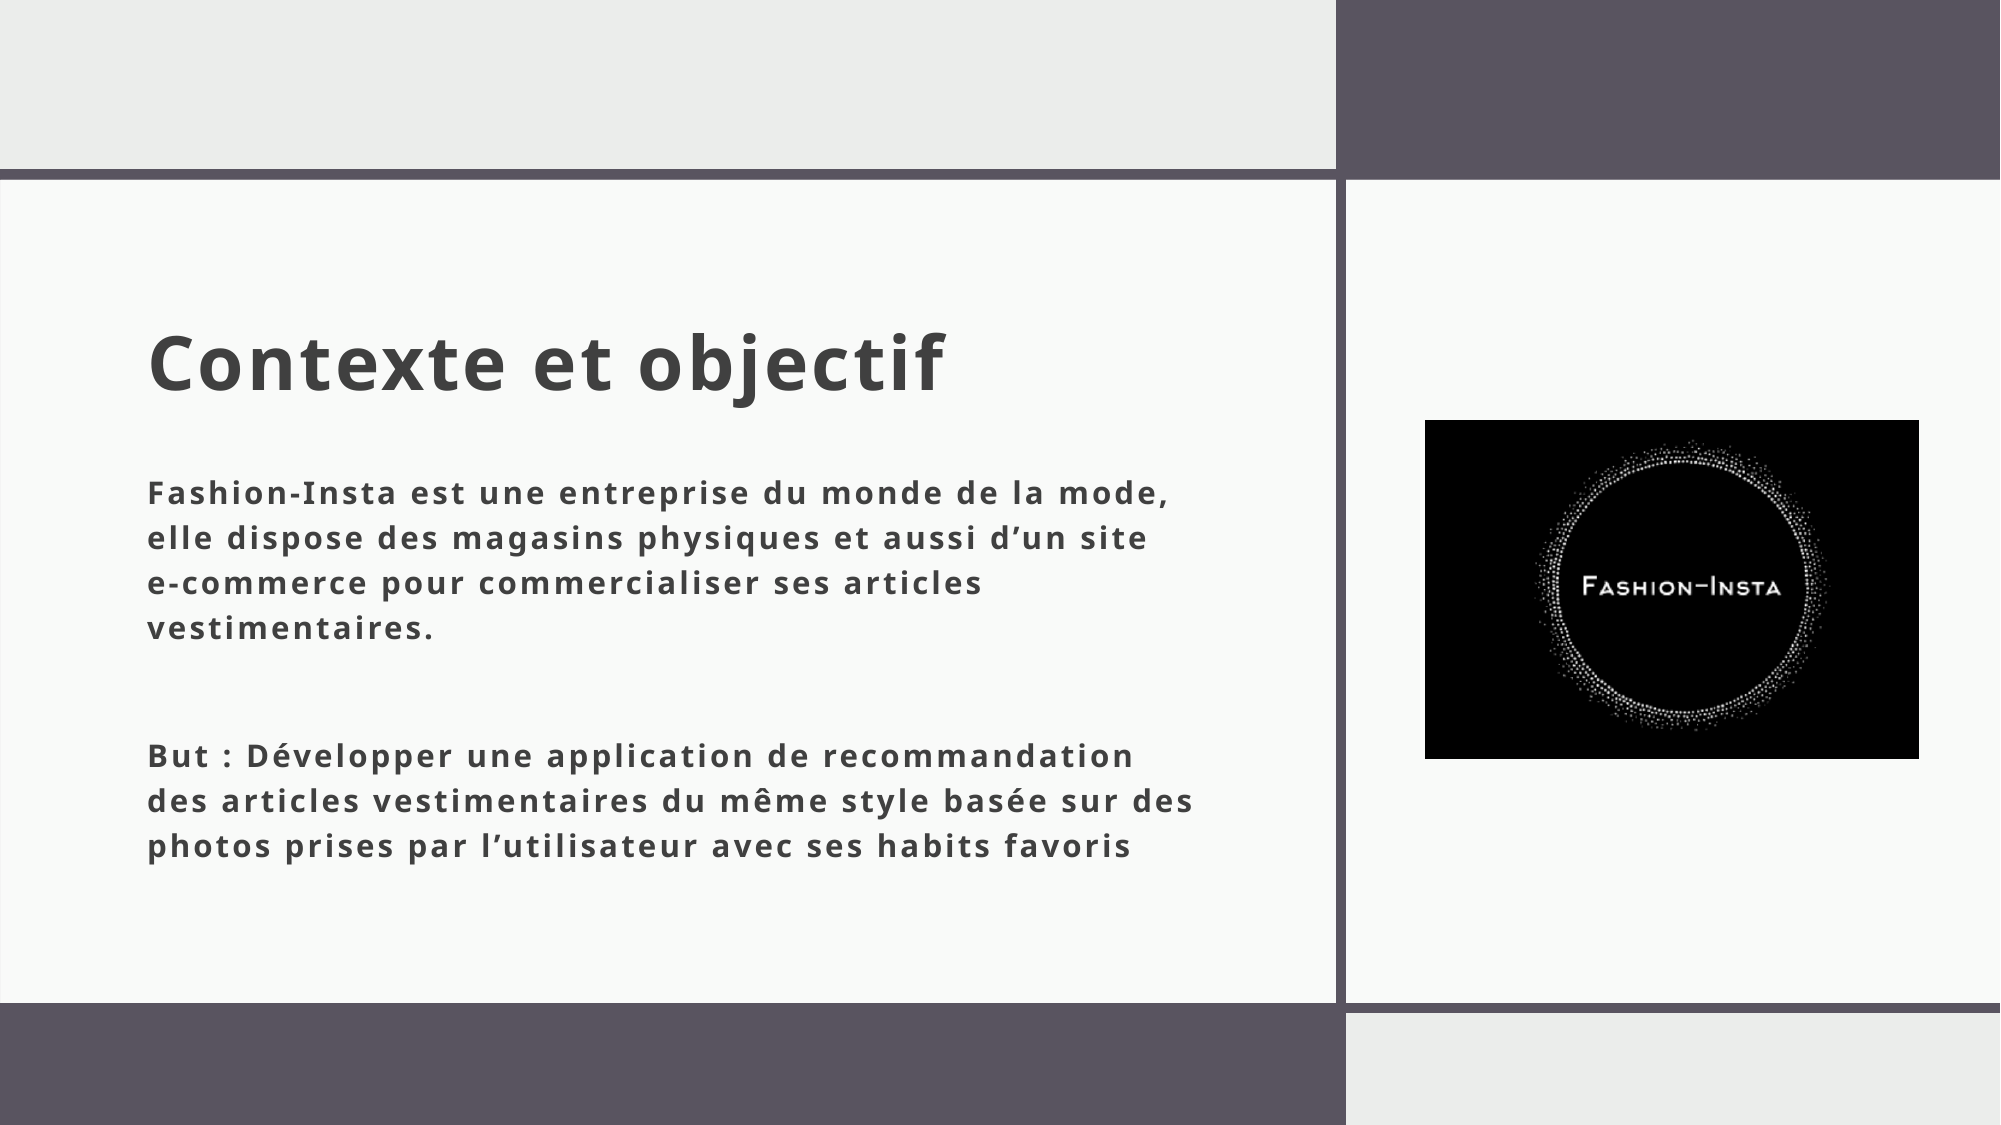

# Contexte et objectif
Fashion-Insta est une entreprise du monde de la mode, elle dispose des magasins physiques et aussi d’un site e-commerce pour commercialiser ses articles vestimentaires.
But : Développer une application de recommandation des articles vestimentaires du même style basée sur des photos prises par l’utilisateur avec ses habits favoris